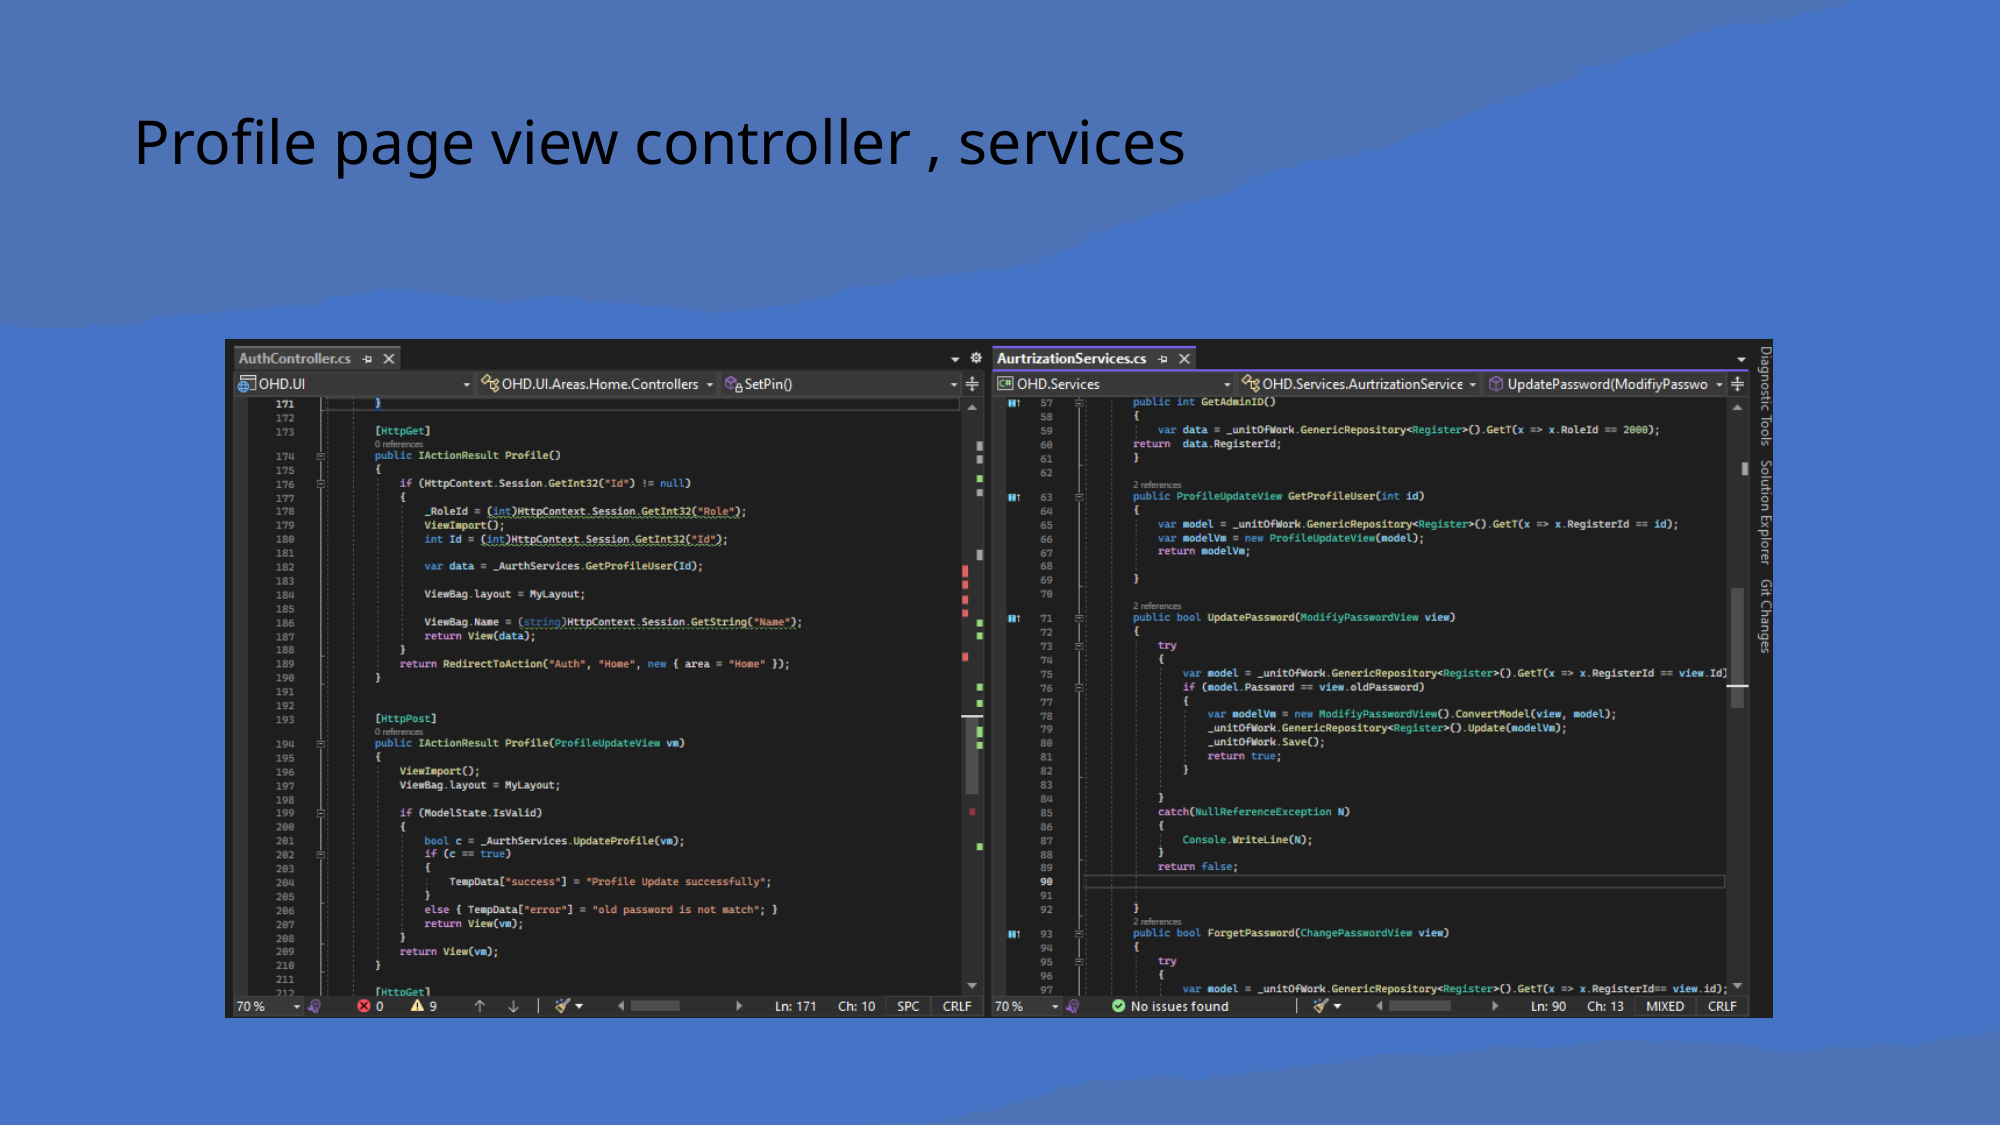

# Profile page view controller , services